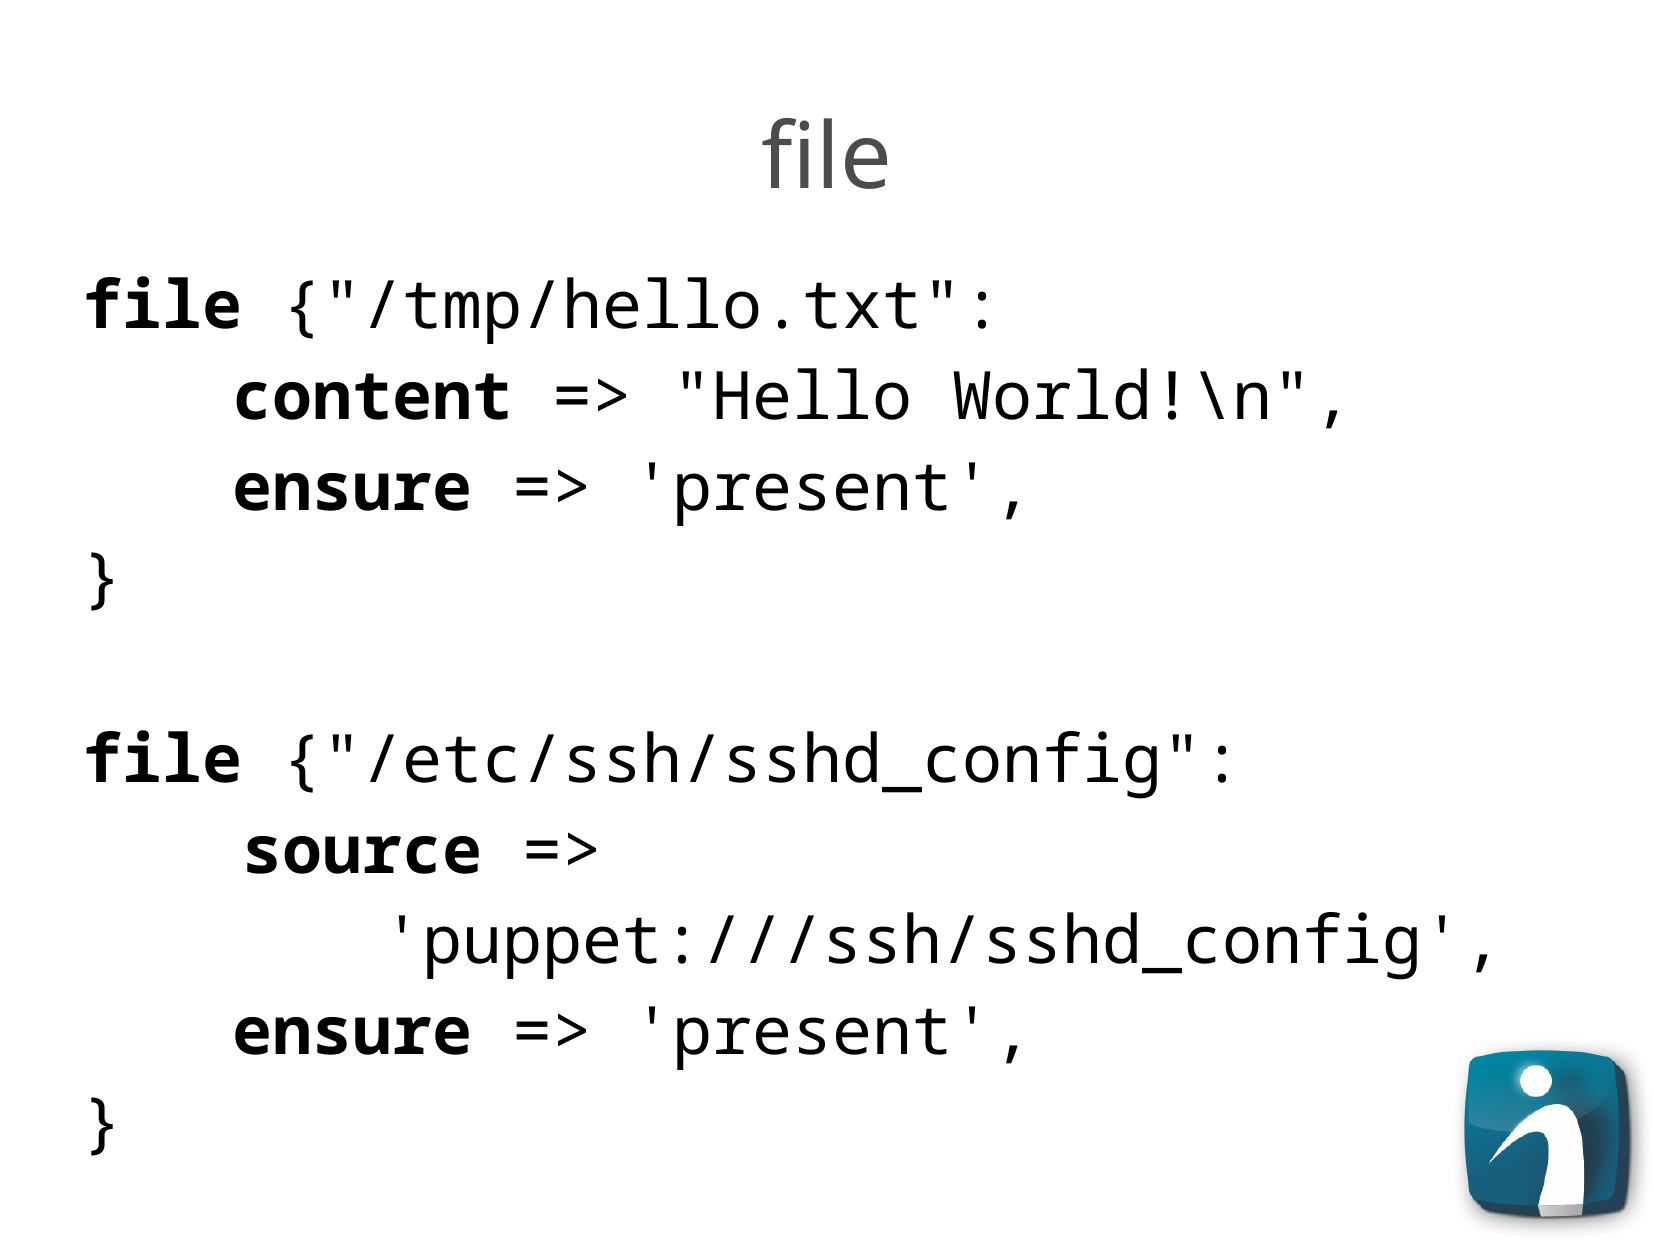

file {"/tmp/hello.txt":
		content => "Hello World!\n",
		ensure => 'present',
}
file {"/etc/ssh/sshd_config":
 source =>
				'puppet:///ssh/sshd_config',
		ensure => 'present',
}
# file